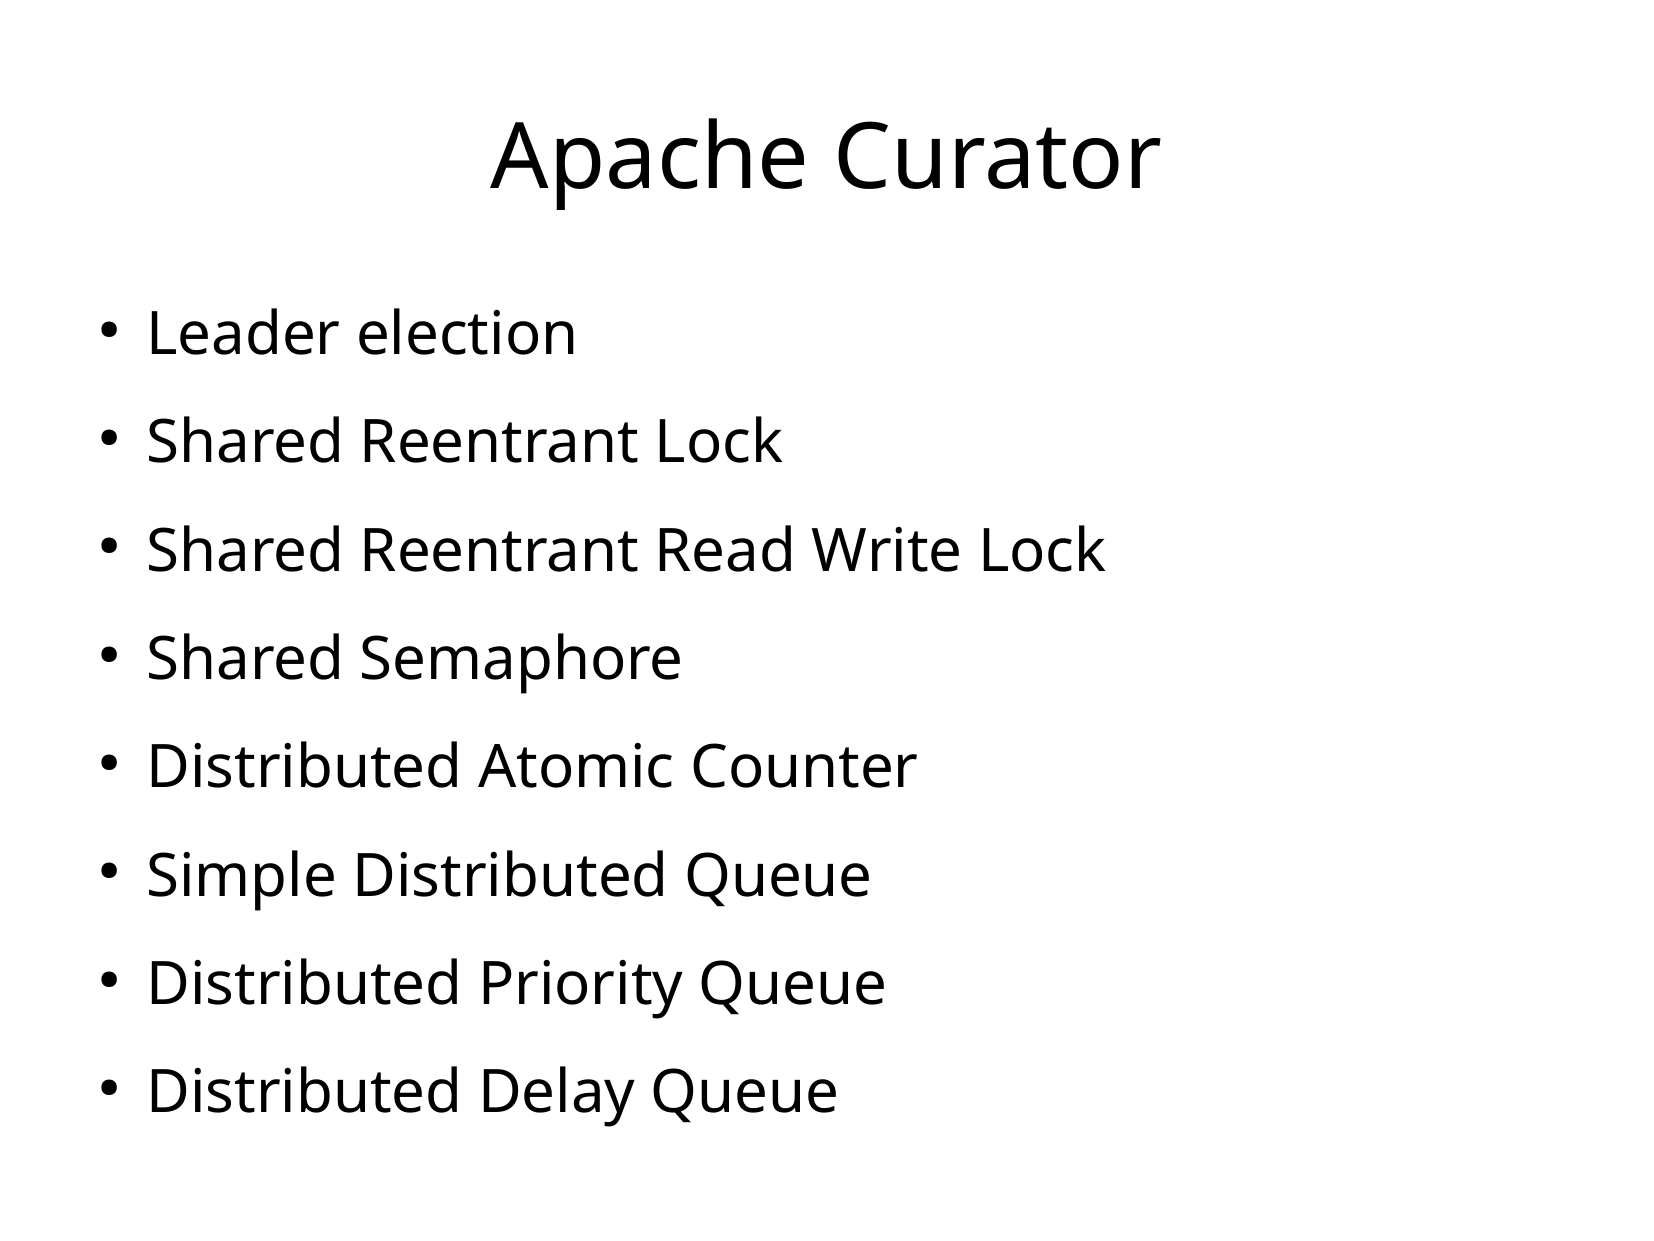

# Apache Curator
Leader election
Shared Reentrant Lock
Shared Reentrant Read Write Lock
Shared Semaphore
Distributed Atomic Counter
Simple Distributed Queue
Distributed Priority Queue
Distributed Delay Queue